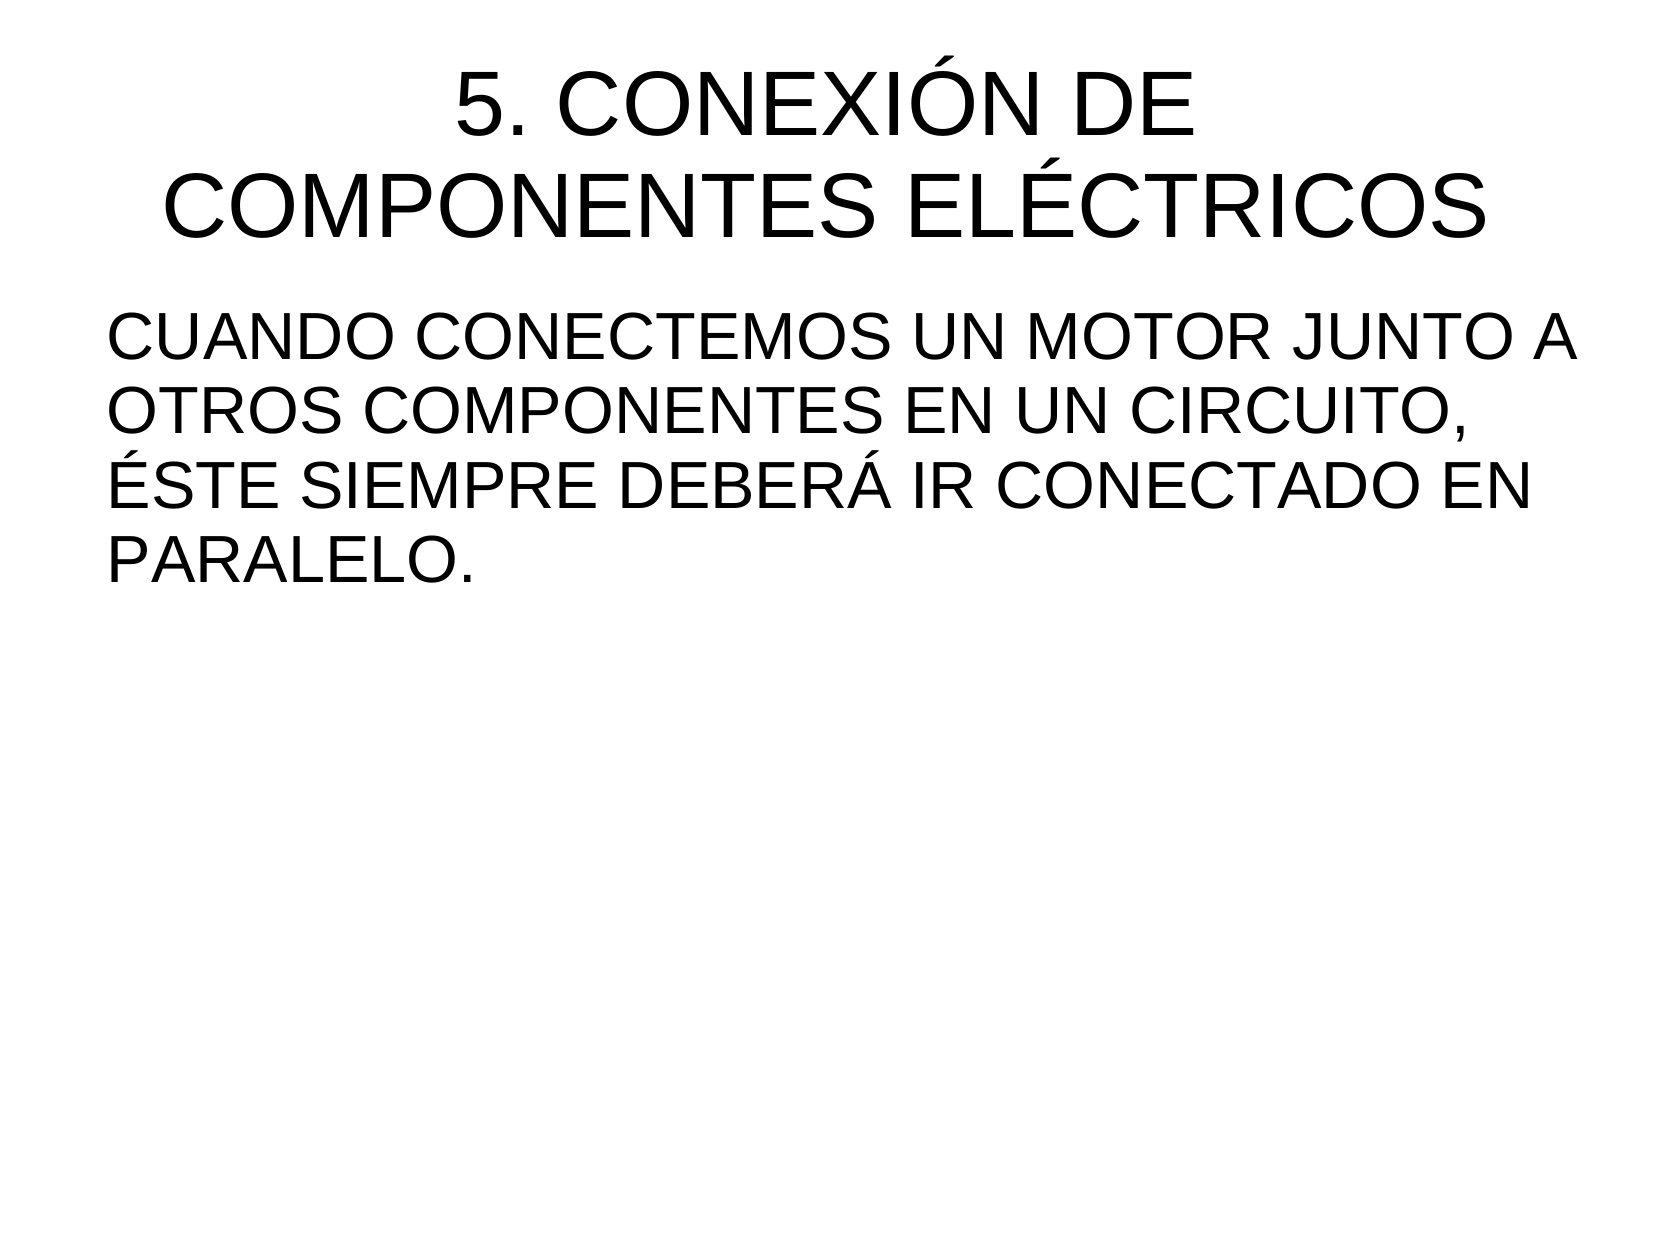

# 5. CONEXIÓN DE COMPONENTES ELÉCTRICOS
CUANDO CONECTEMOS UN MOTOR JUNTO A OTROS COMPONENTES EN UN CIRCUITO, ÉSTE SIEMPRE DEBERÁ IR CONECTADO EN PARALELO.